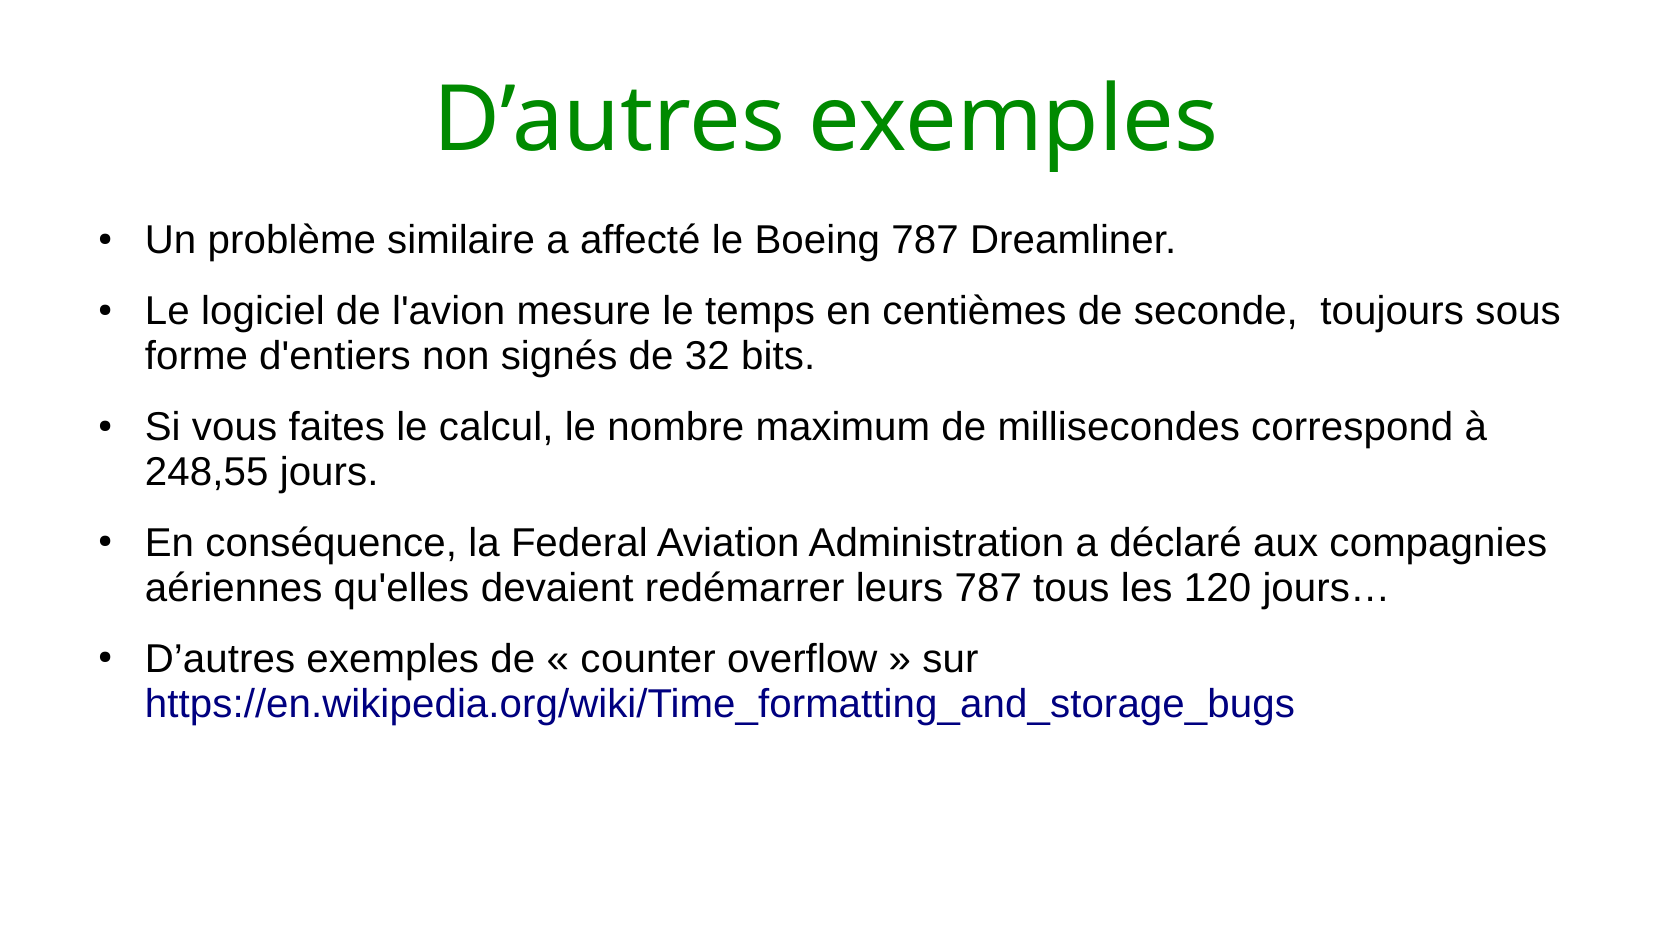

# D’autres exemples
Un problème similaire a affecté le Boeing 787 Dreamliner.
Le logiciel de l'avion mesure le temps en centièmes de seconde, toujours sous forme d'entiers non signés de 32 bits.
Si vous faites le calcul, le nombre maximum de millisecondes correspond à 248,55 jours.
En conséquence, la Federal Aviation Administration a déclaré aux compagnies aériennes qu'elles devaient redémarrer leurs 787 tous les 120 jours…
D’autres exemples de « counter overflow » sur https://en.wikipedia.org/wiki/Time_formatting_and_storage_bugs